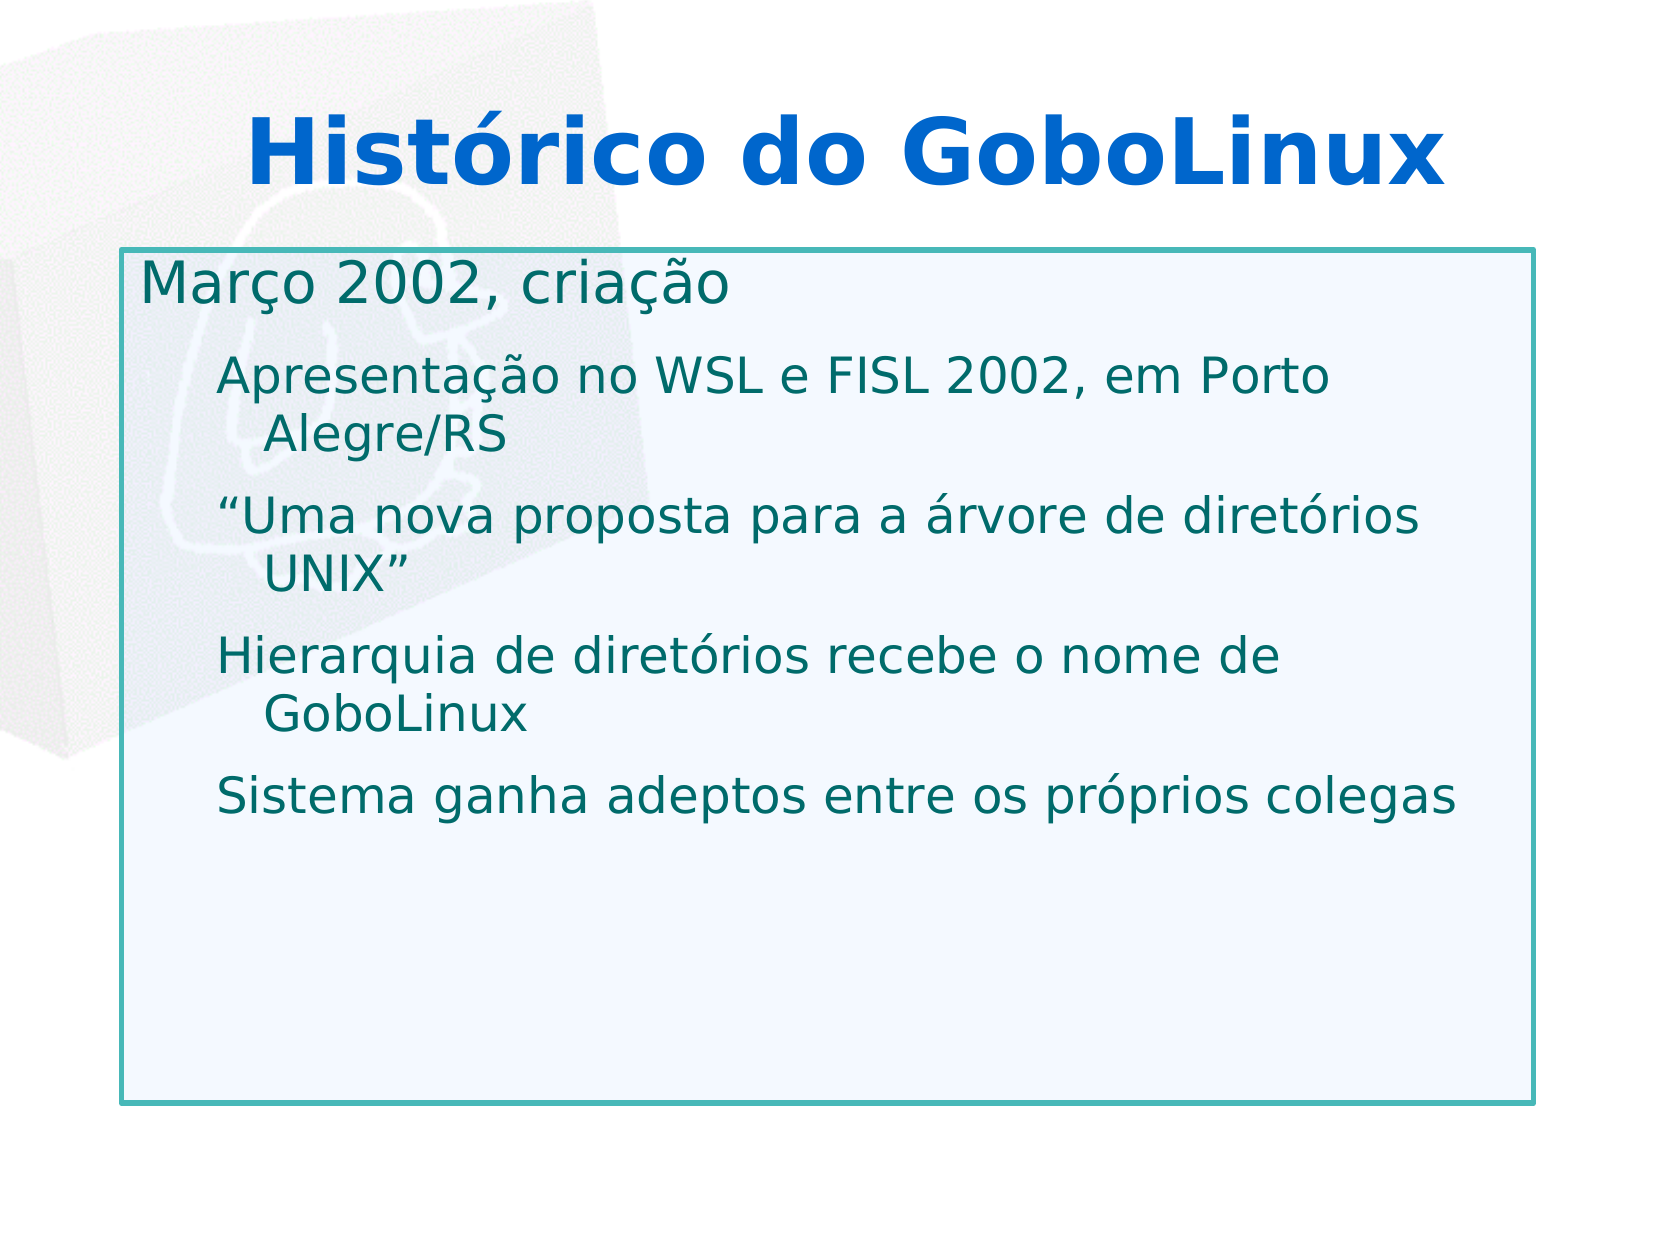

# Histórico do GoboLinux
Março 2002, criação
Apresentação no WSL e FISL 2002, em Porto Alegre/RS
“Uma nova proposta para a árvore de diretórios UNIX”
Hierarquia de diretórios recebe o nome de GoboLinux
Sistema ganha adeptos entre os próprios colegas